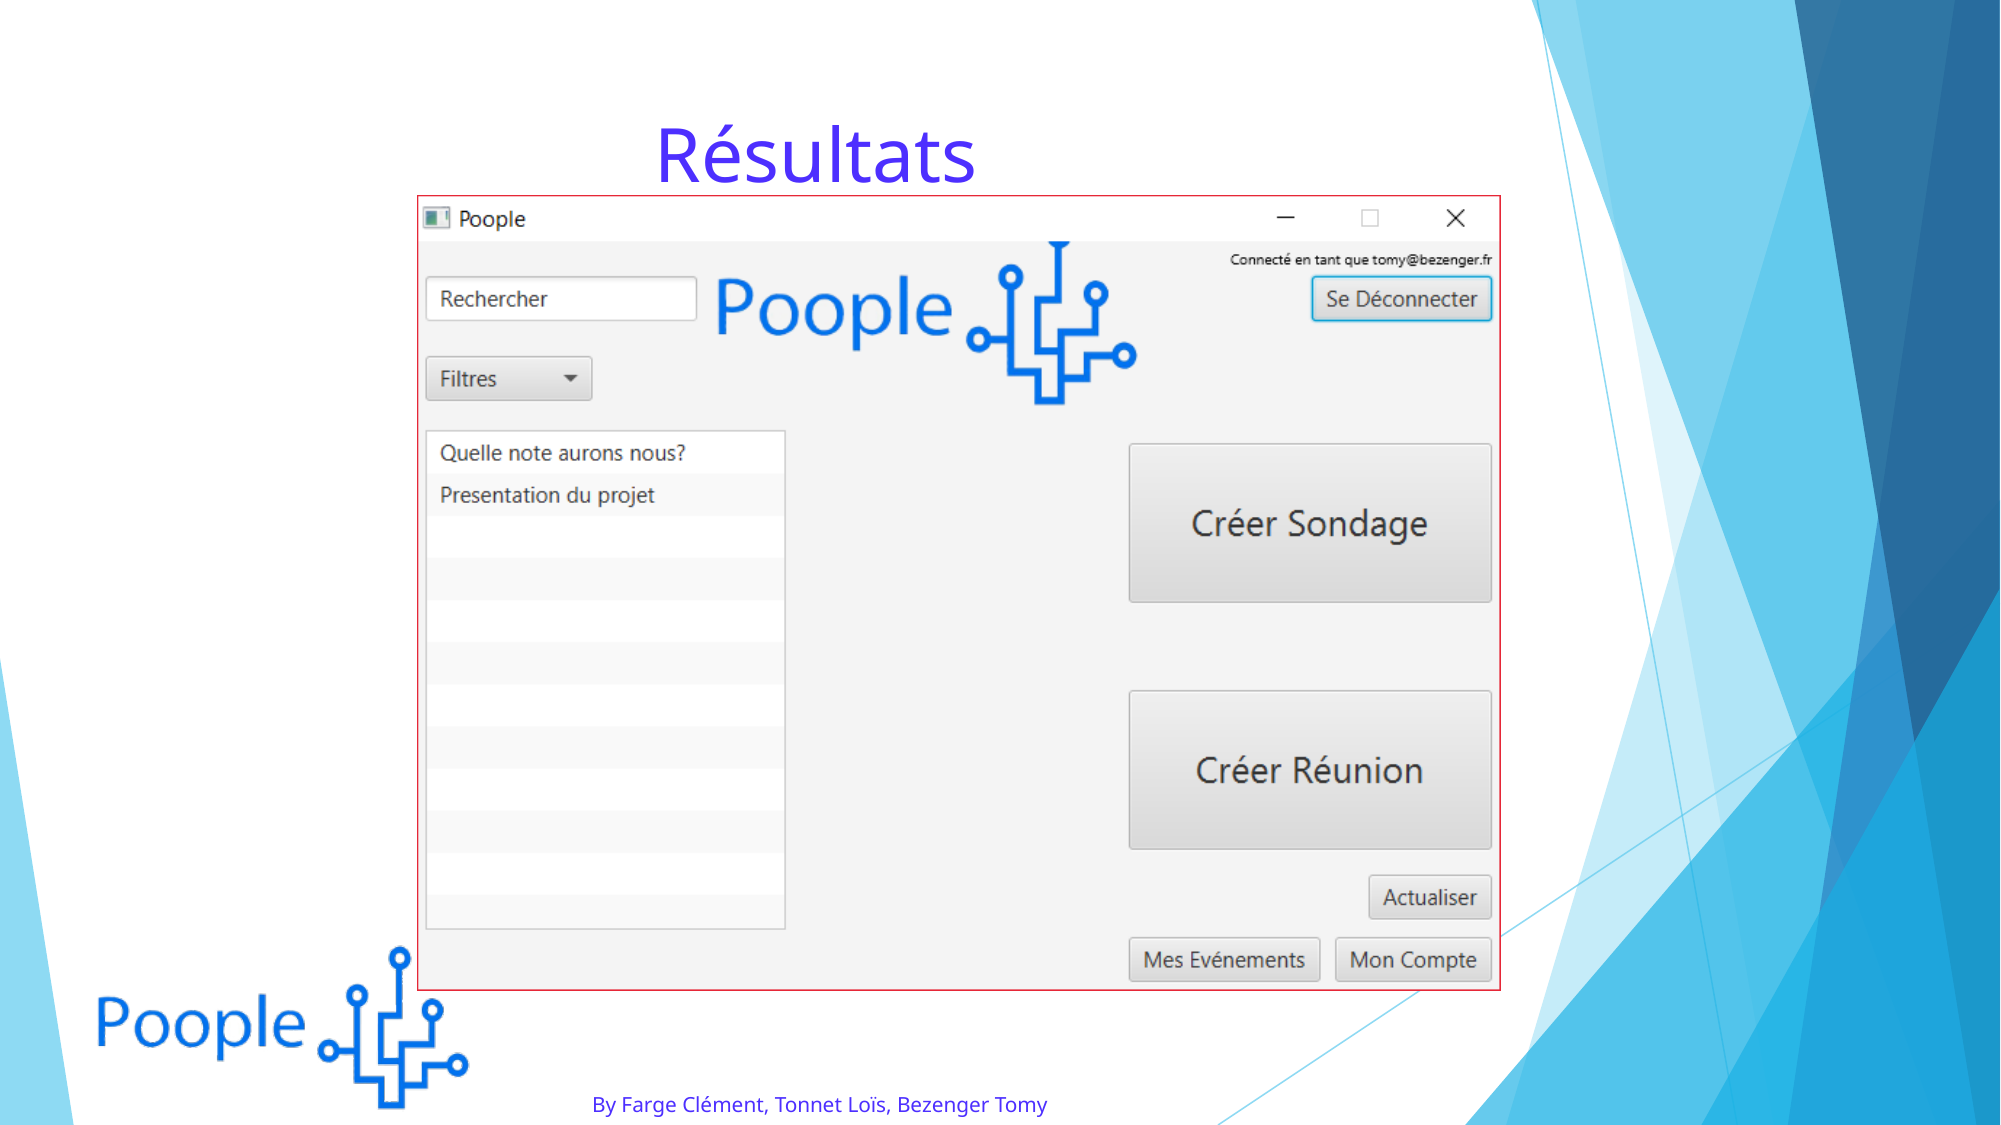

# Résultats
By Farge Clément, Tonnet Loïs, Bezenger Tomy